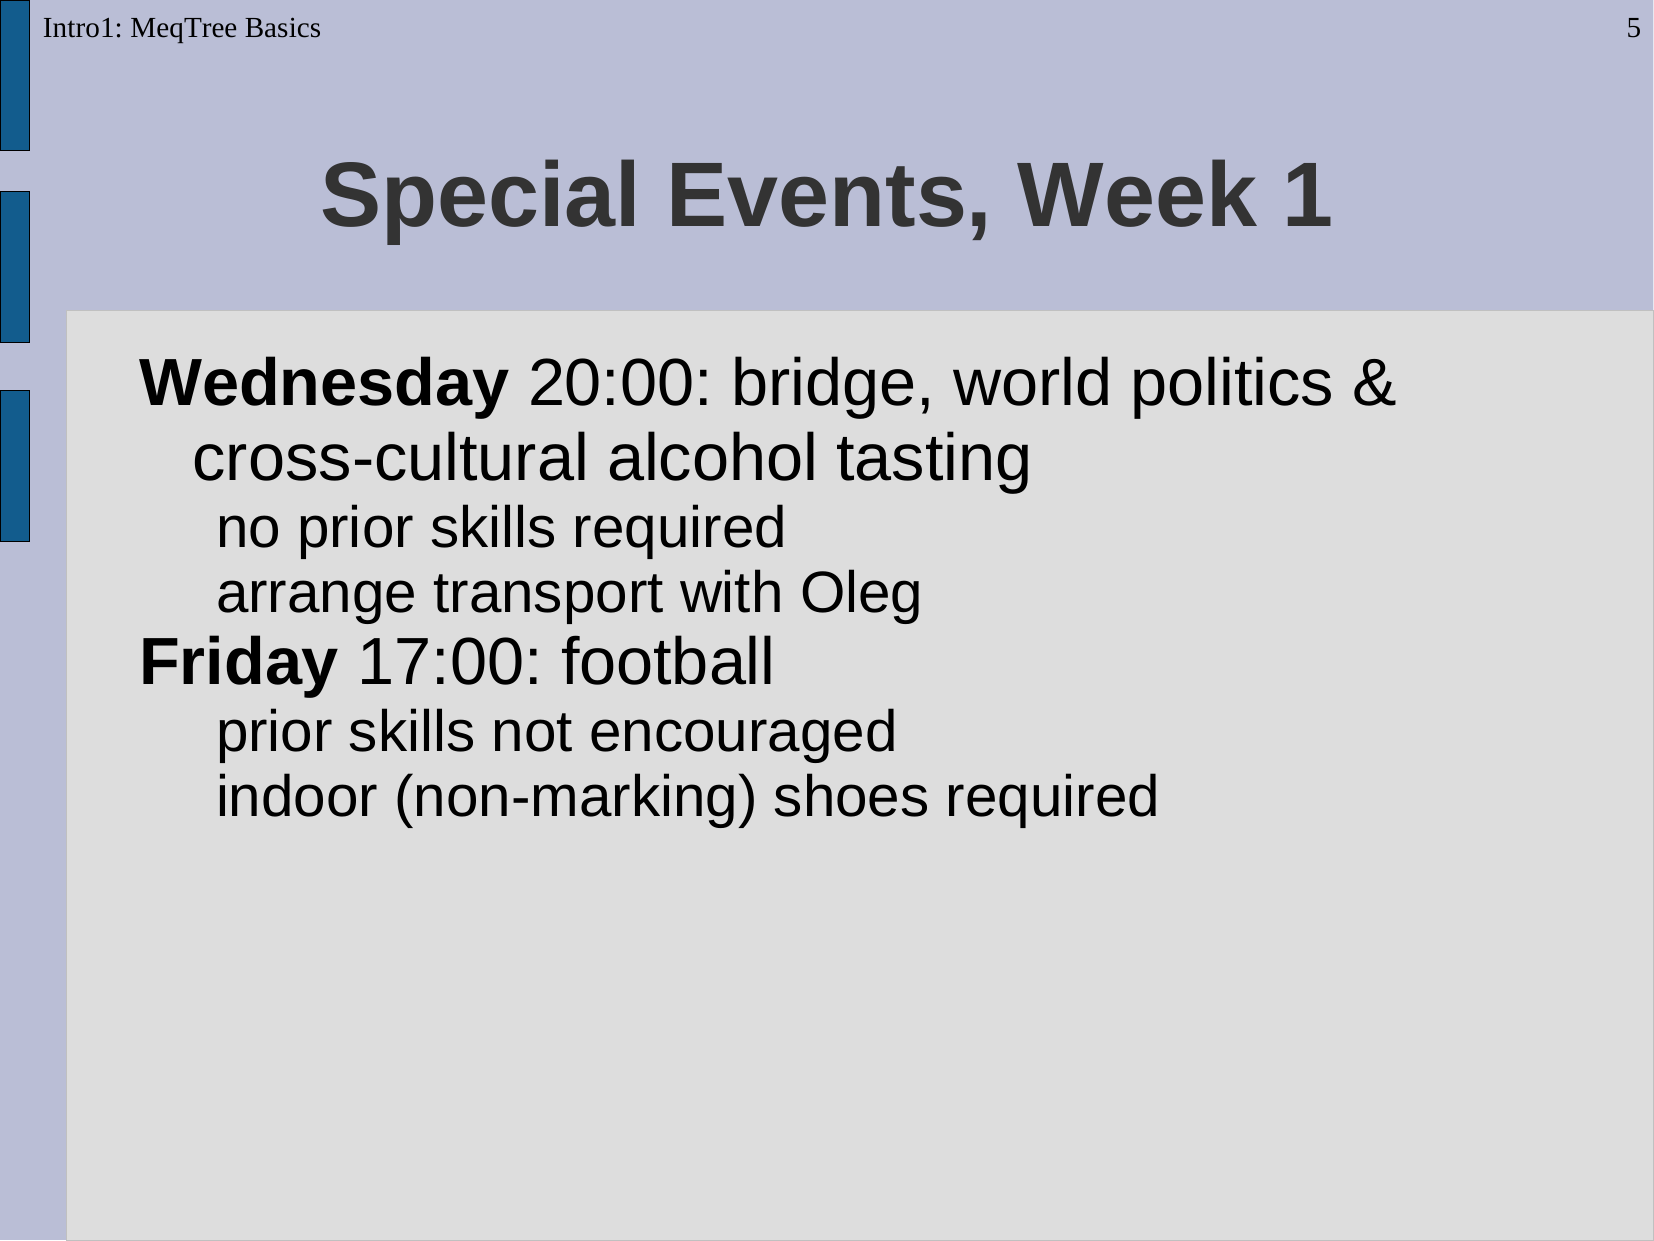

Intro1: MeqTree Basics
5
# Special Events, Week 1
Wednesday 20:00: bridge, world politics & cross-cultural alcohol tasting
no prior skills required
arrange transport with Oleg
Friday 17:00: football
prior skills not encouraged
indoor (non-marking) shoes required